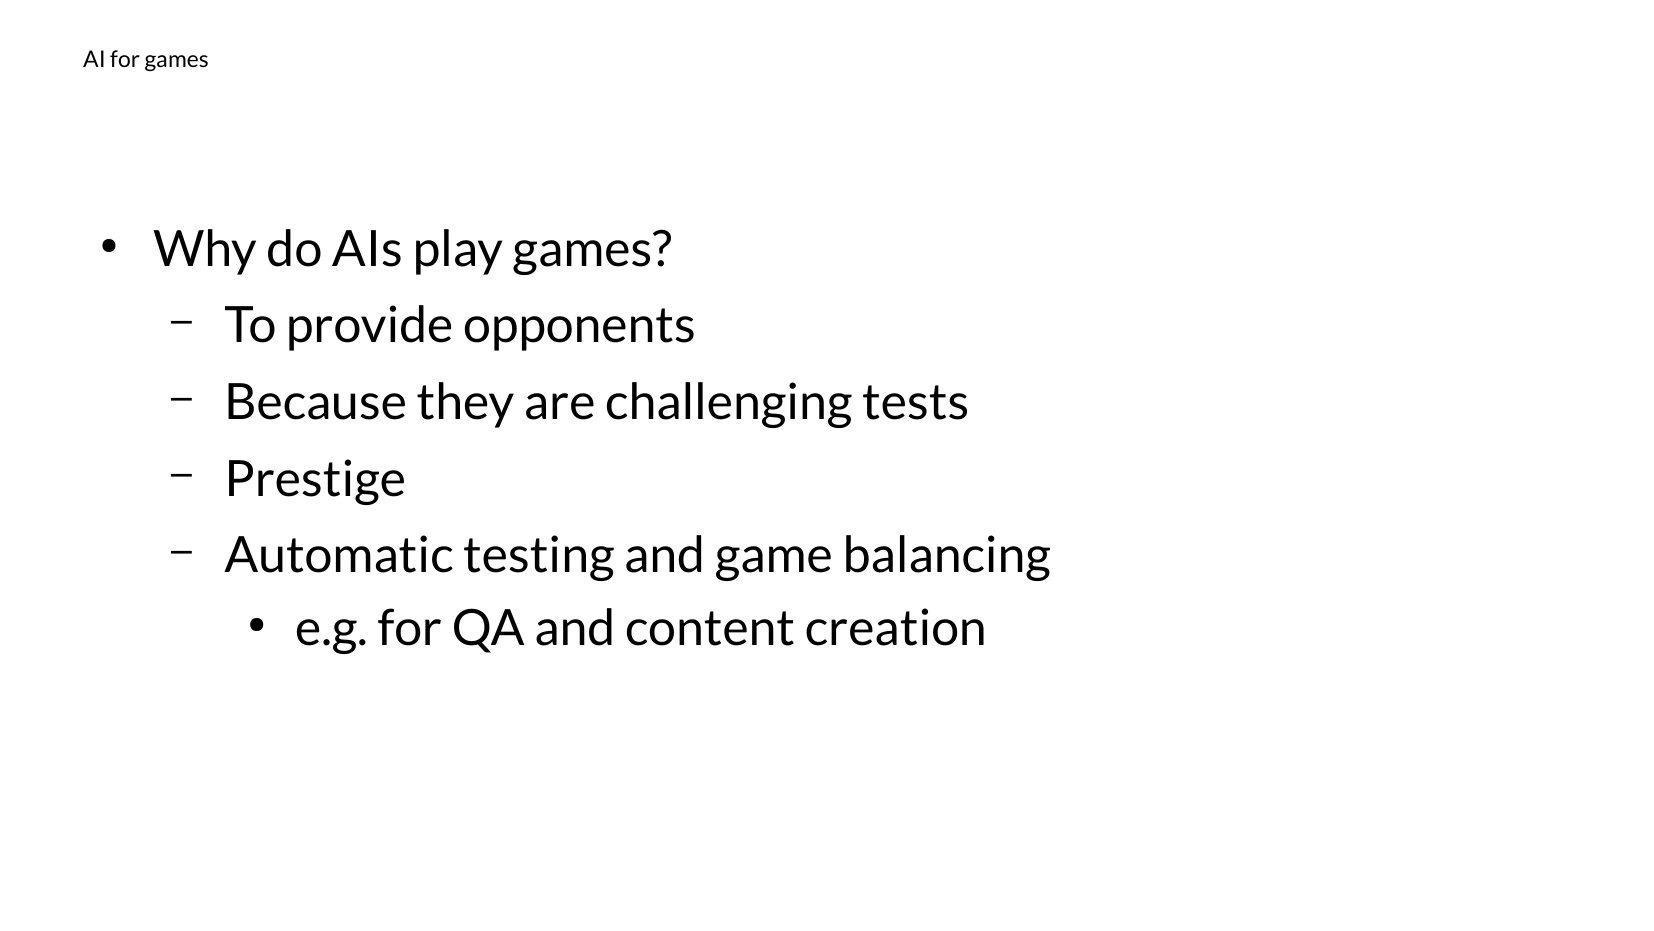

# AI for games
Why do AIs play games?
To provide opponents
Because they are challenging tests
Prestige
Automatic testing and game balancing
e.g. for QA and content creation